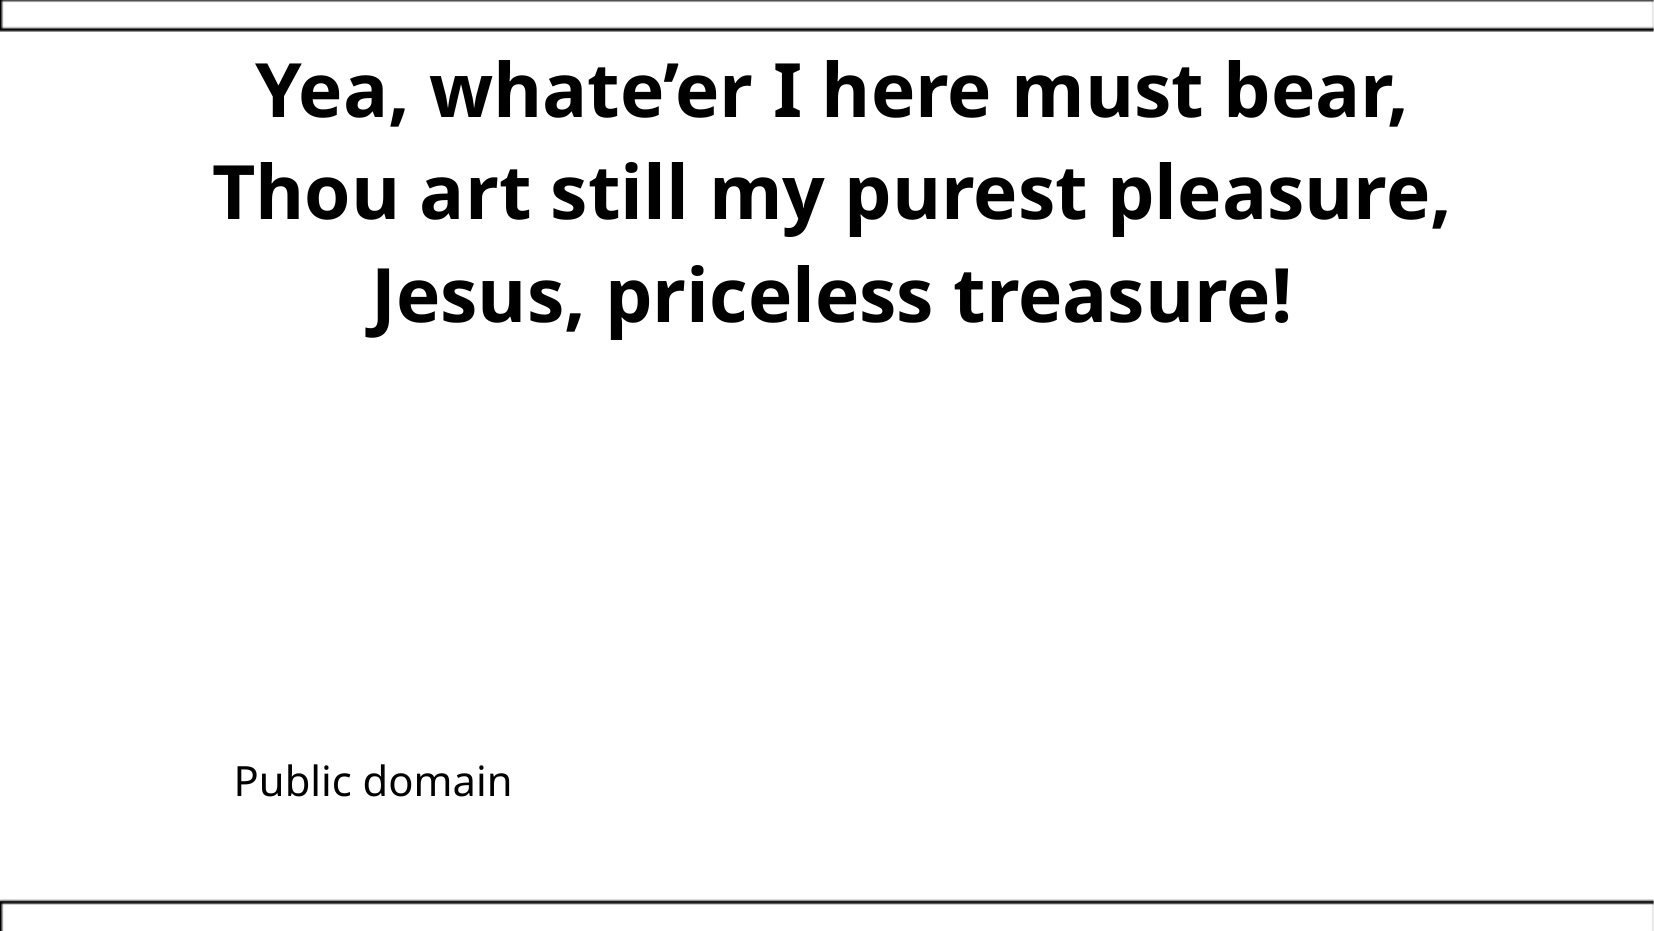

Yea, whate’er I here must bear,
Thou art still my purest pleasure,
Jesus, priceless treasure!
 Public domain